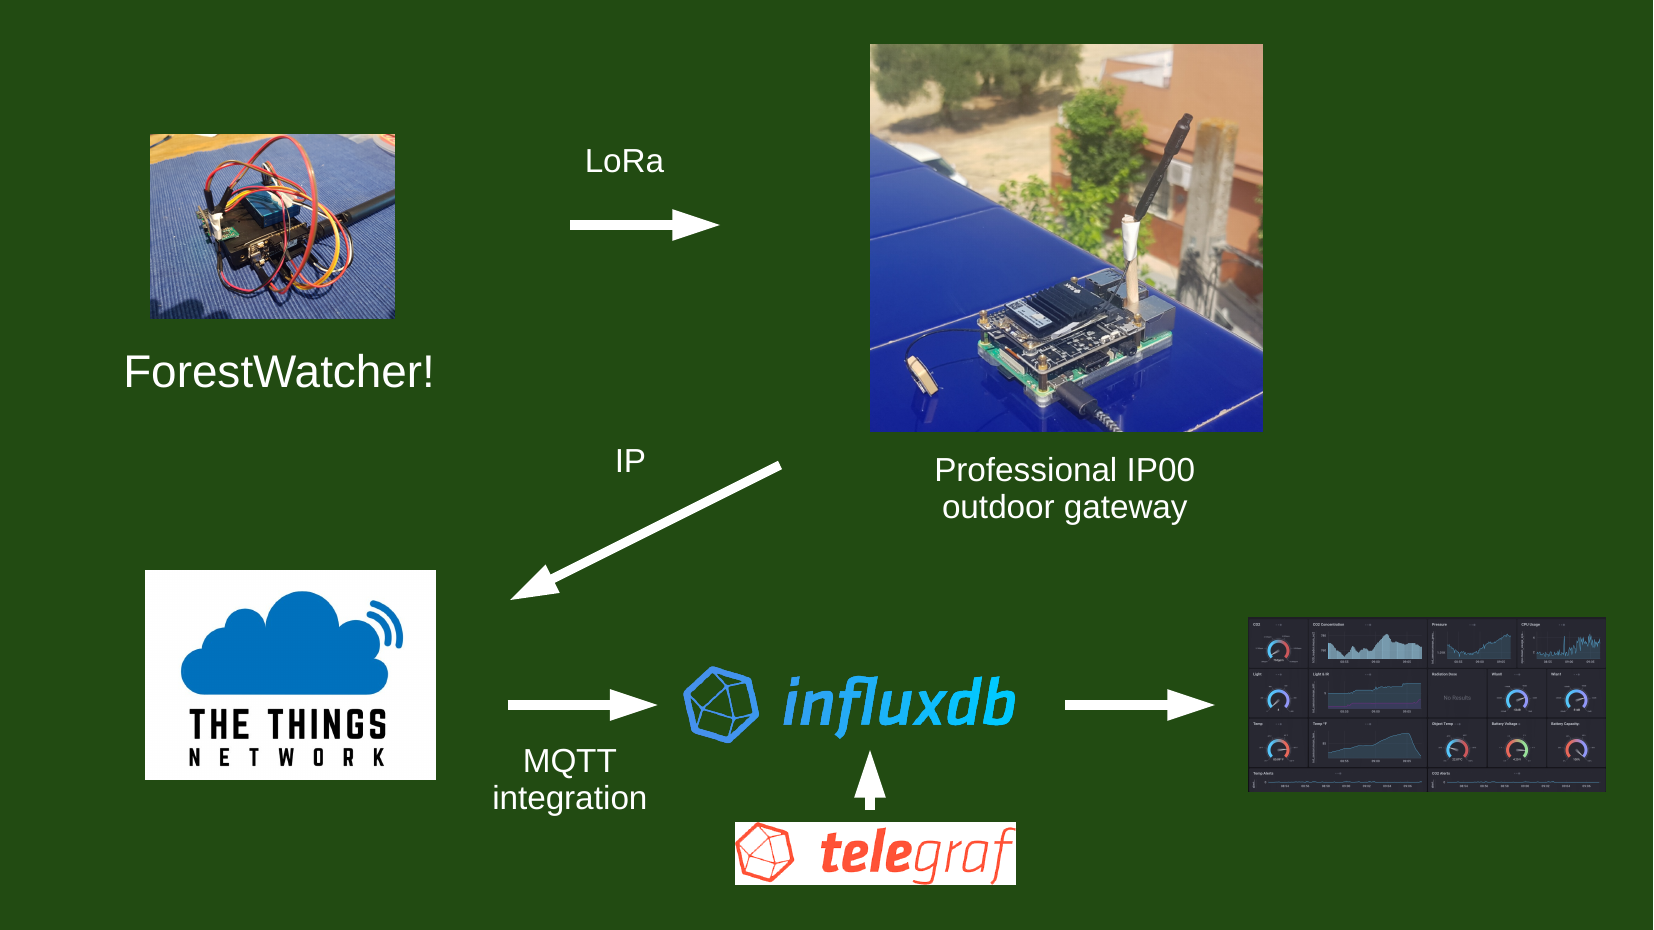

LoRa
ForestWatcher!
IP
Professional IP00 outdoor gateway
MQTT
integration